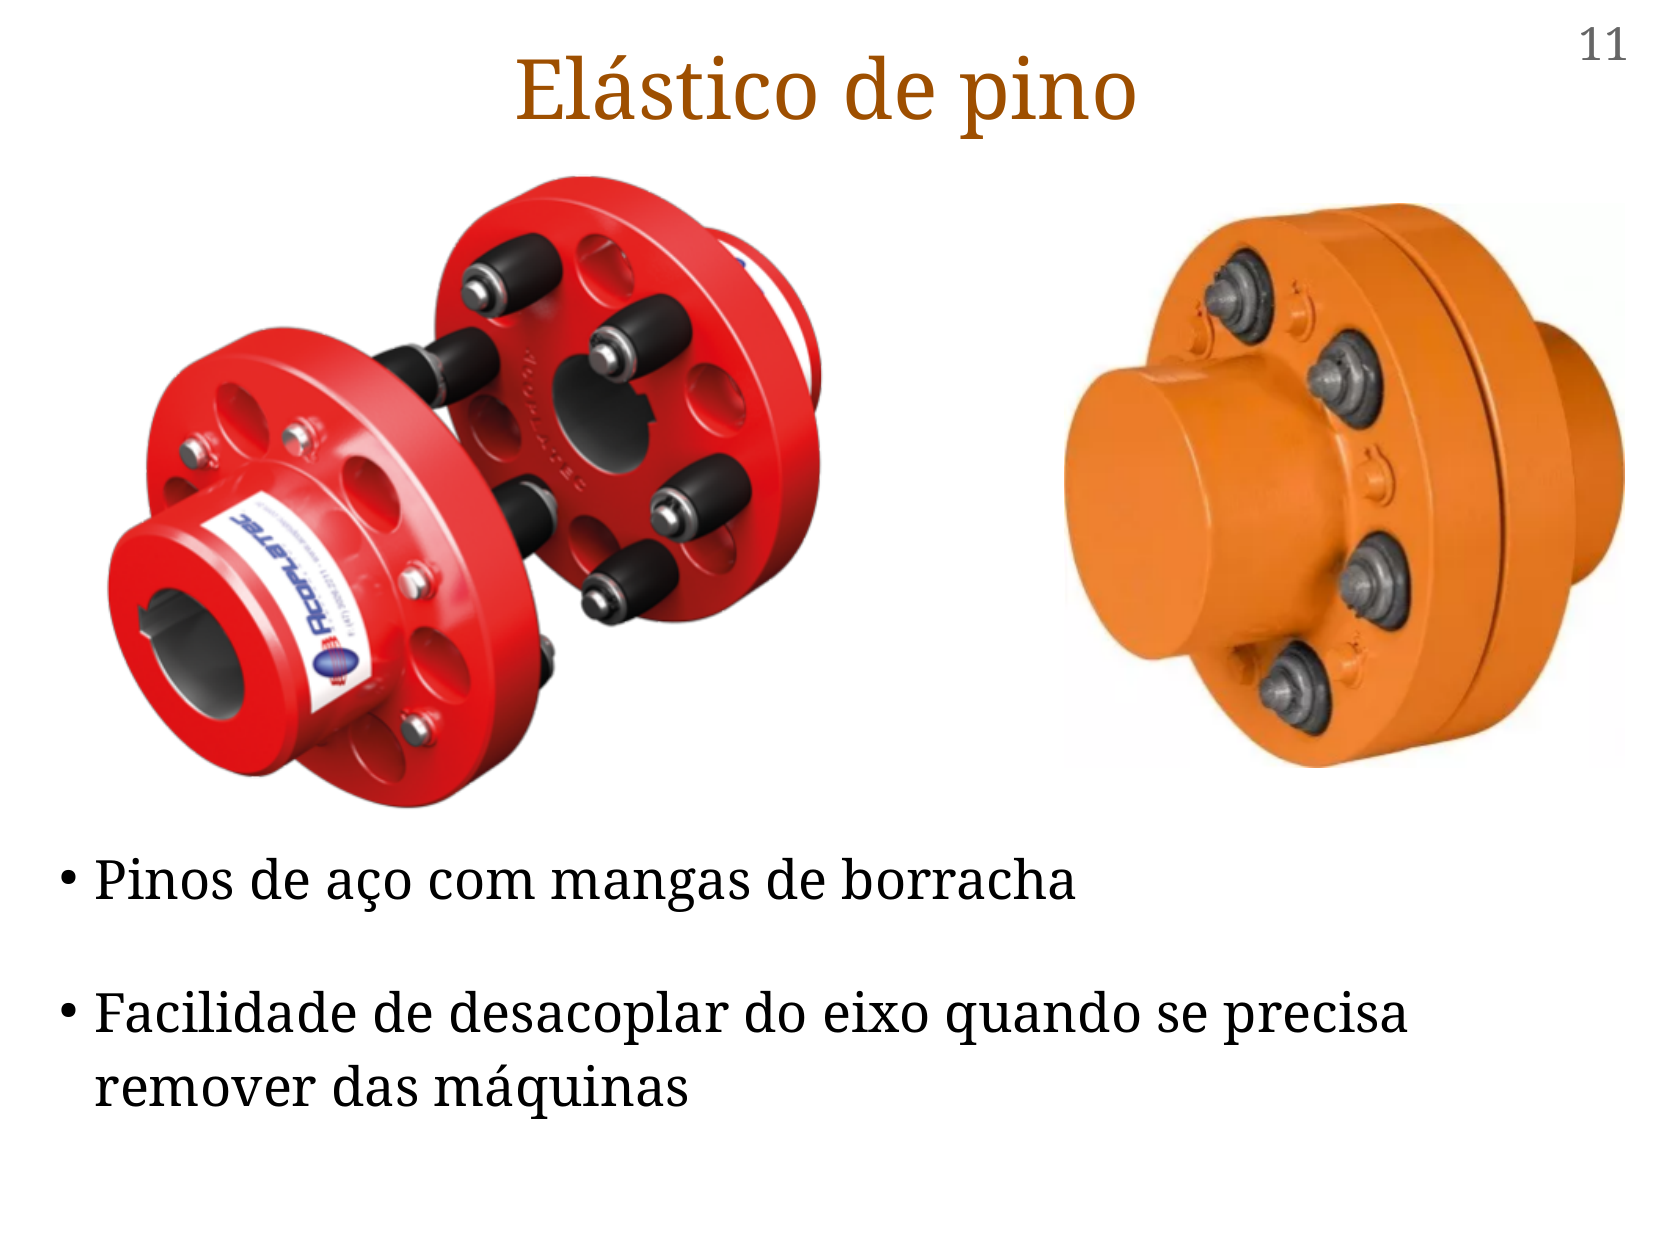

11
# Elástico de pino
Pinos de aço com mangas de borracha
Facilidade de desacoplar do eixo quando se precisa remover das máquinas